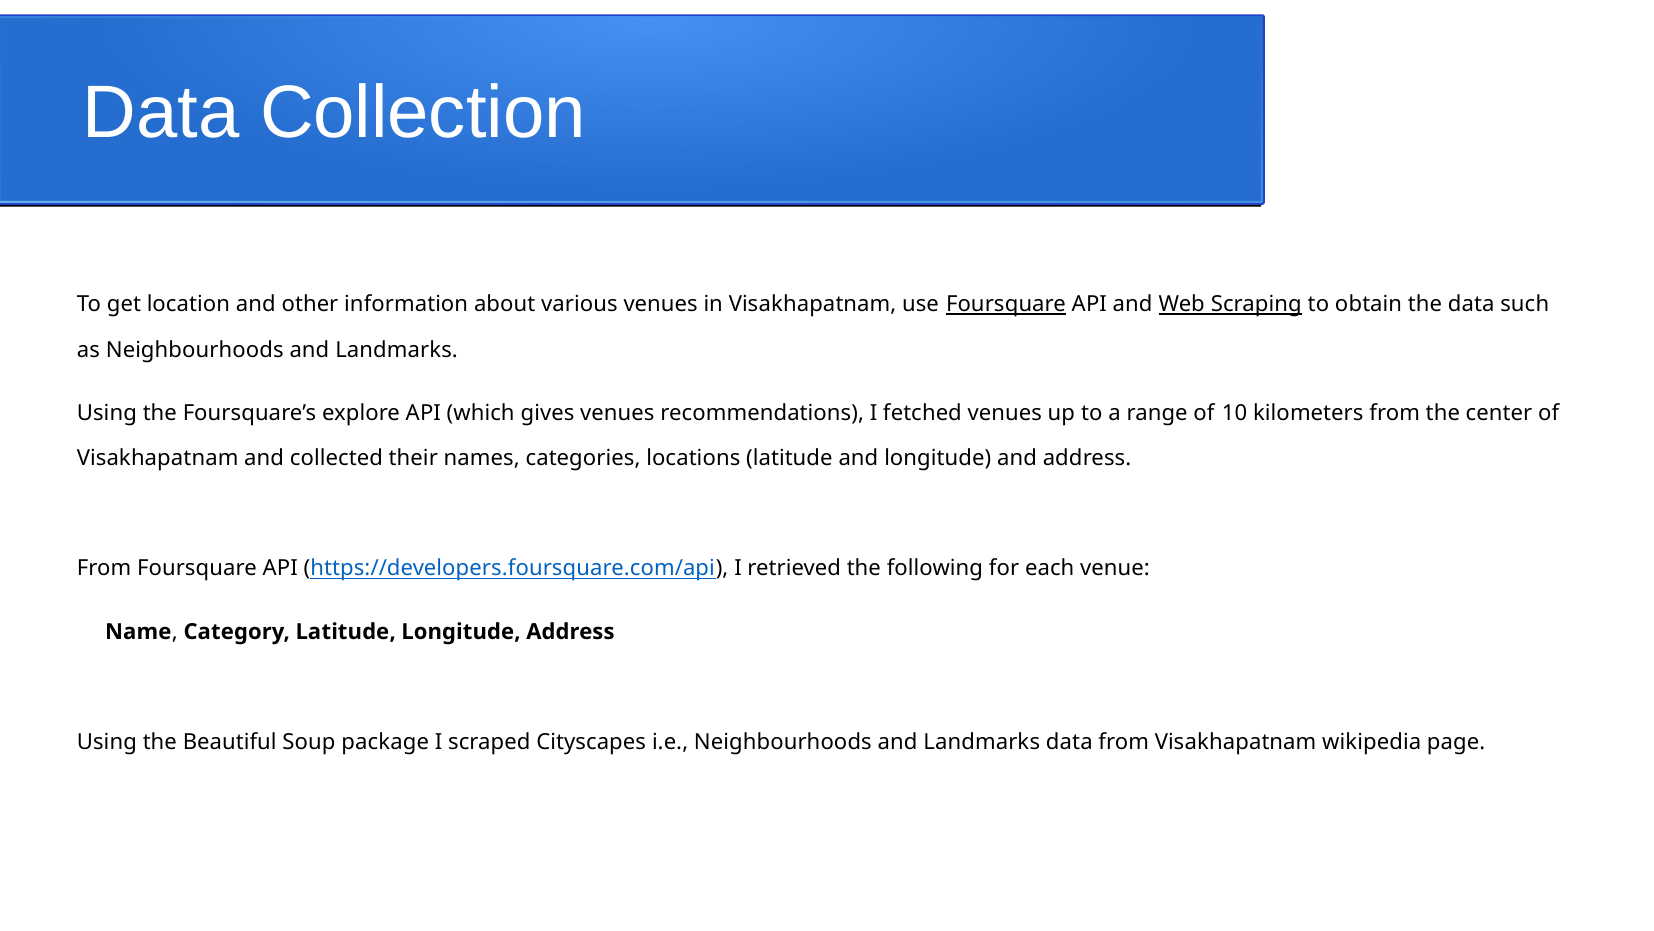

# Data Collection
To get location and other information about various venues in Visakhapatnam, use Foursquare API and Web Scraping to obtain the data such as Neighbourhoods and Landmarks.
Using the Foursquare’s explore API (which gives venues recommendations), I fetched venues up to a range of 10 kilometers from the center of Visakhapatnam and collected their names, categories, locations (latitude and longitude) and address.
From Foursquare API (https://developers.foursquare.com/api), I retrieved the following for each venue:
Name, Category, Latitude, Longitude, Address
Using the Beautiful Soup package I scraped Cityscapes i.e., Neighbourhoods and Landmarks data from Visakhapatnam wikipedia page.